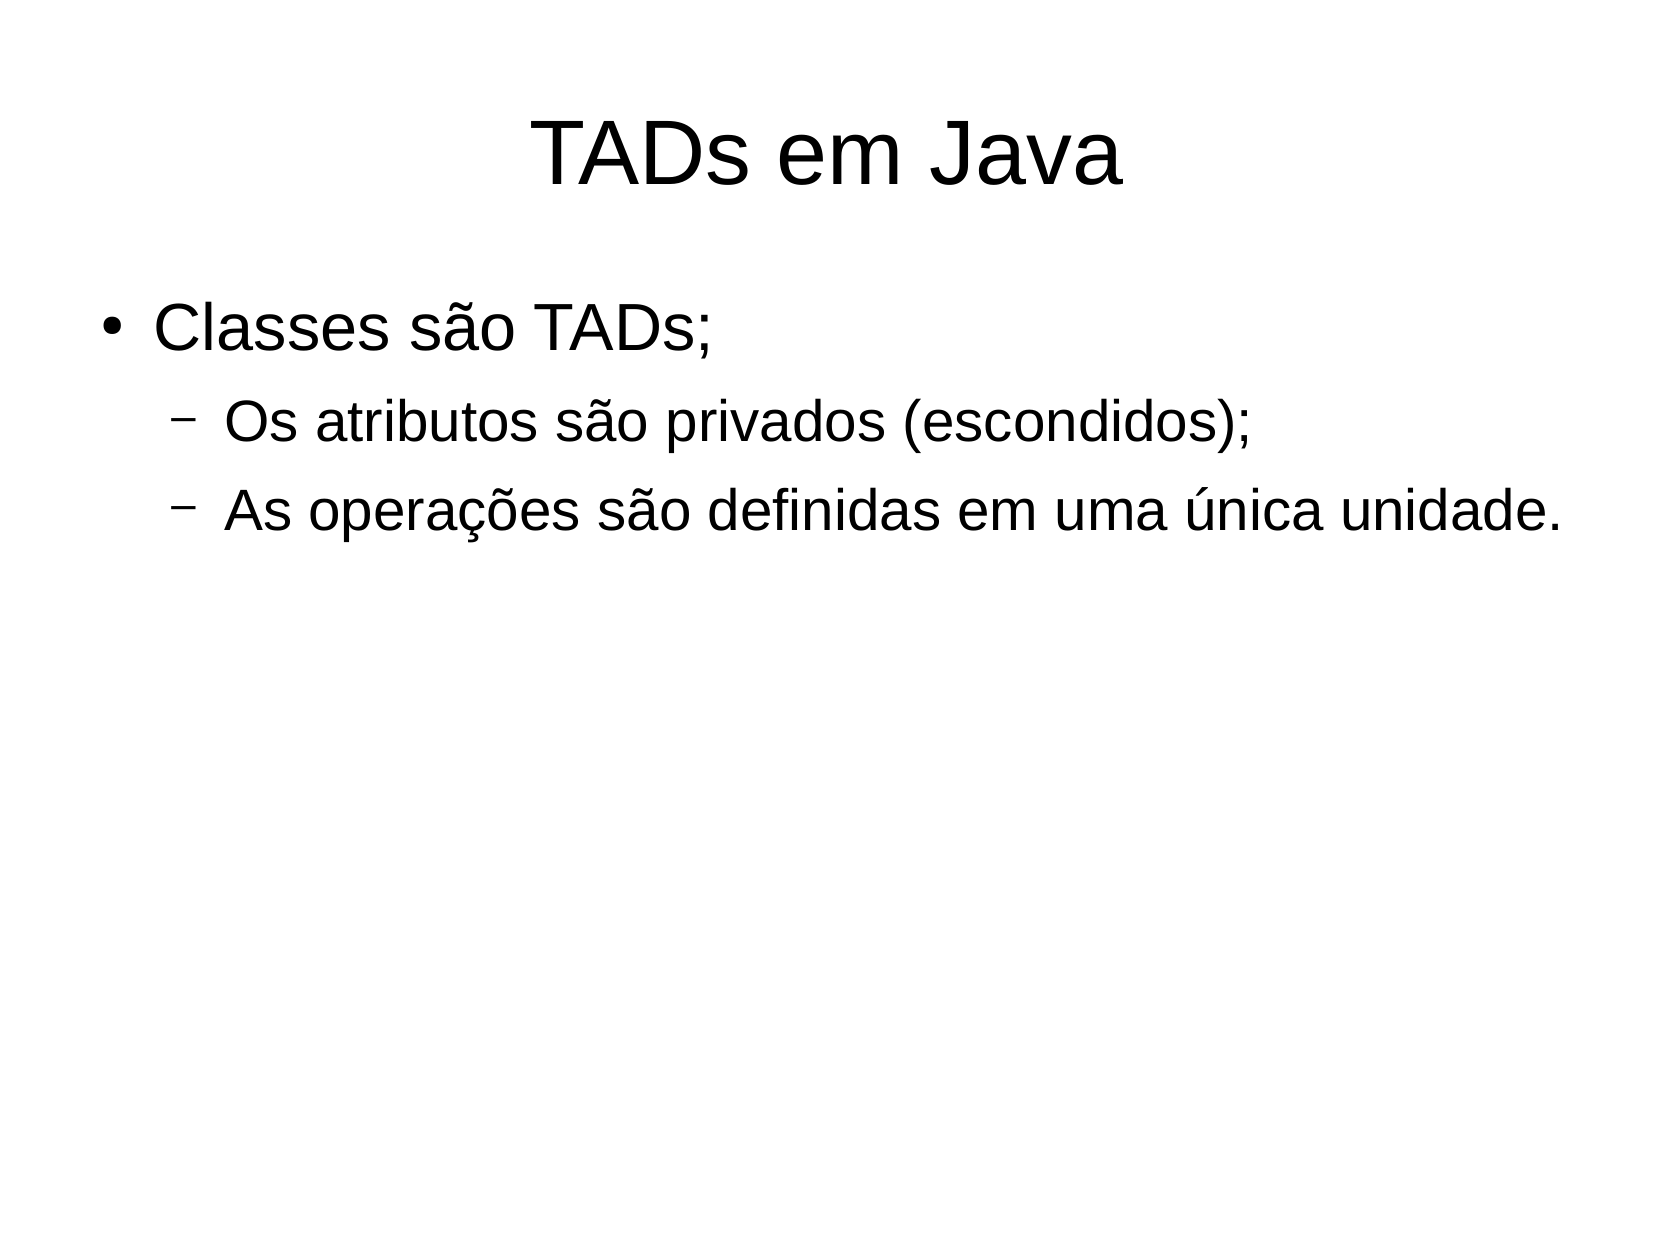

# TADs em Java
Classes são TADs;
Os atributos são privados (escondidos);
As operações são definidas em uma única unidade.